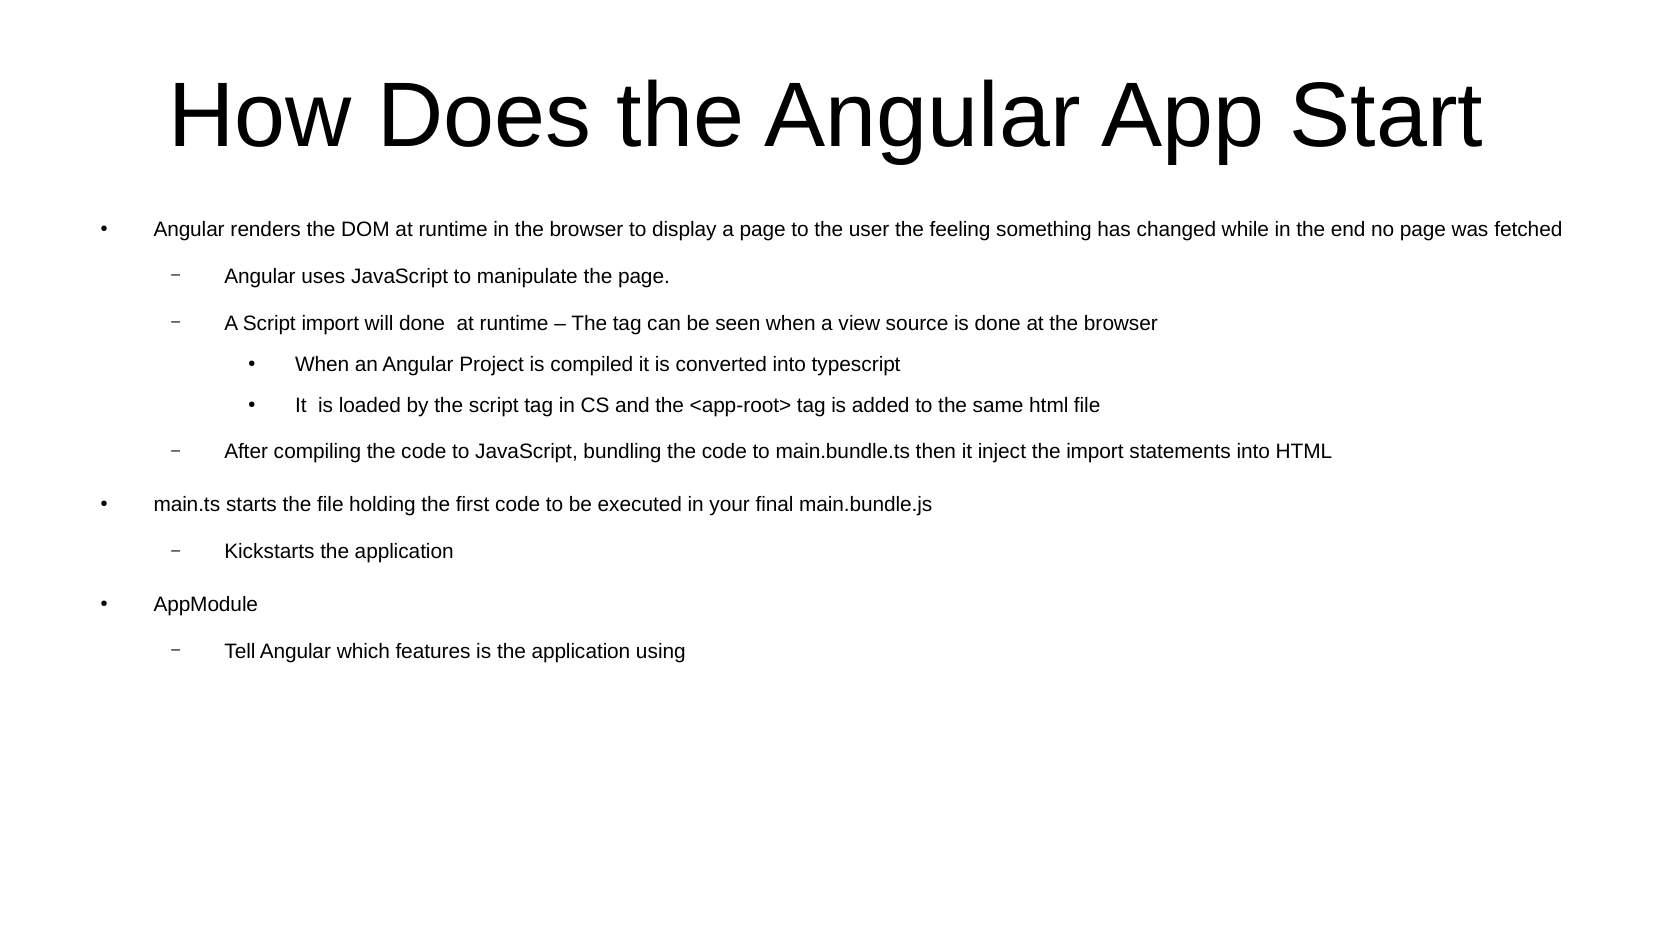

# How Does the Angular App Start
Angular renders the DOM at runtime in the browser to display a page to the user the feeling something has changed while in the end no page was fetched
Angular uses JavaScript to manipulate the page.
A Script import will done at runtime – The tag can be seen when a view source is done at the browser
When an Angular Project is compiled it is converted into typescript
It is loaded by the script tag in CS and the <app-root> tag is added to the same html file
After compiling the code to JavaScript, bundling the code to main.bundle.ts then it inject the import statements into HTML
main.ts starts the file holding the first code to be executed in your final main.bundle.js
Kickstarts the application
AppModule
Tell Angular which features is the application using